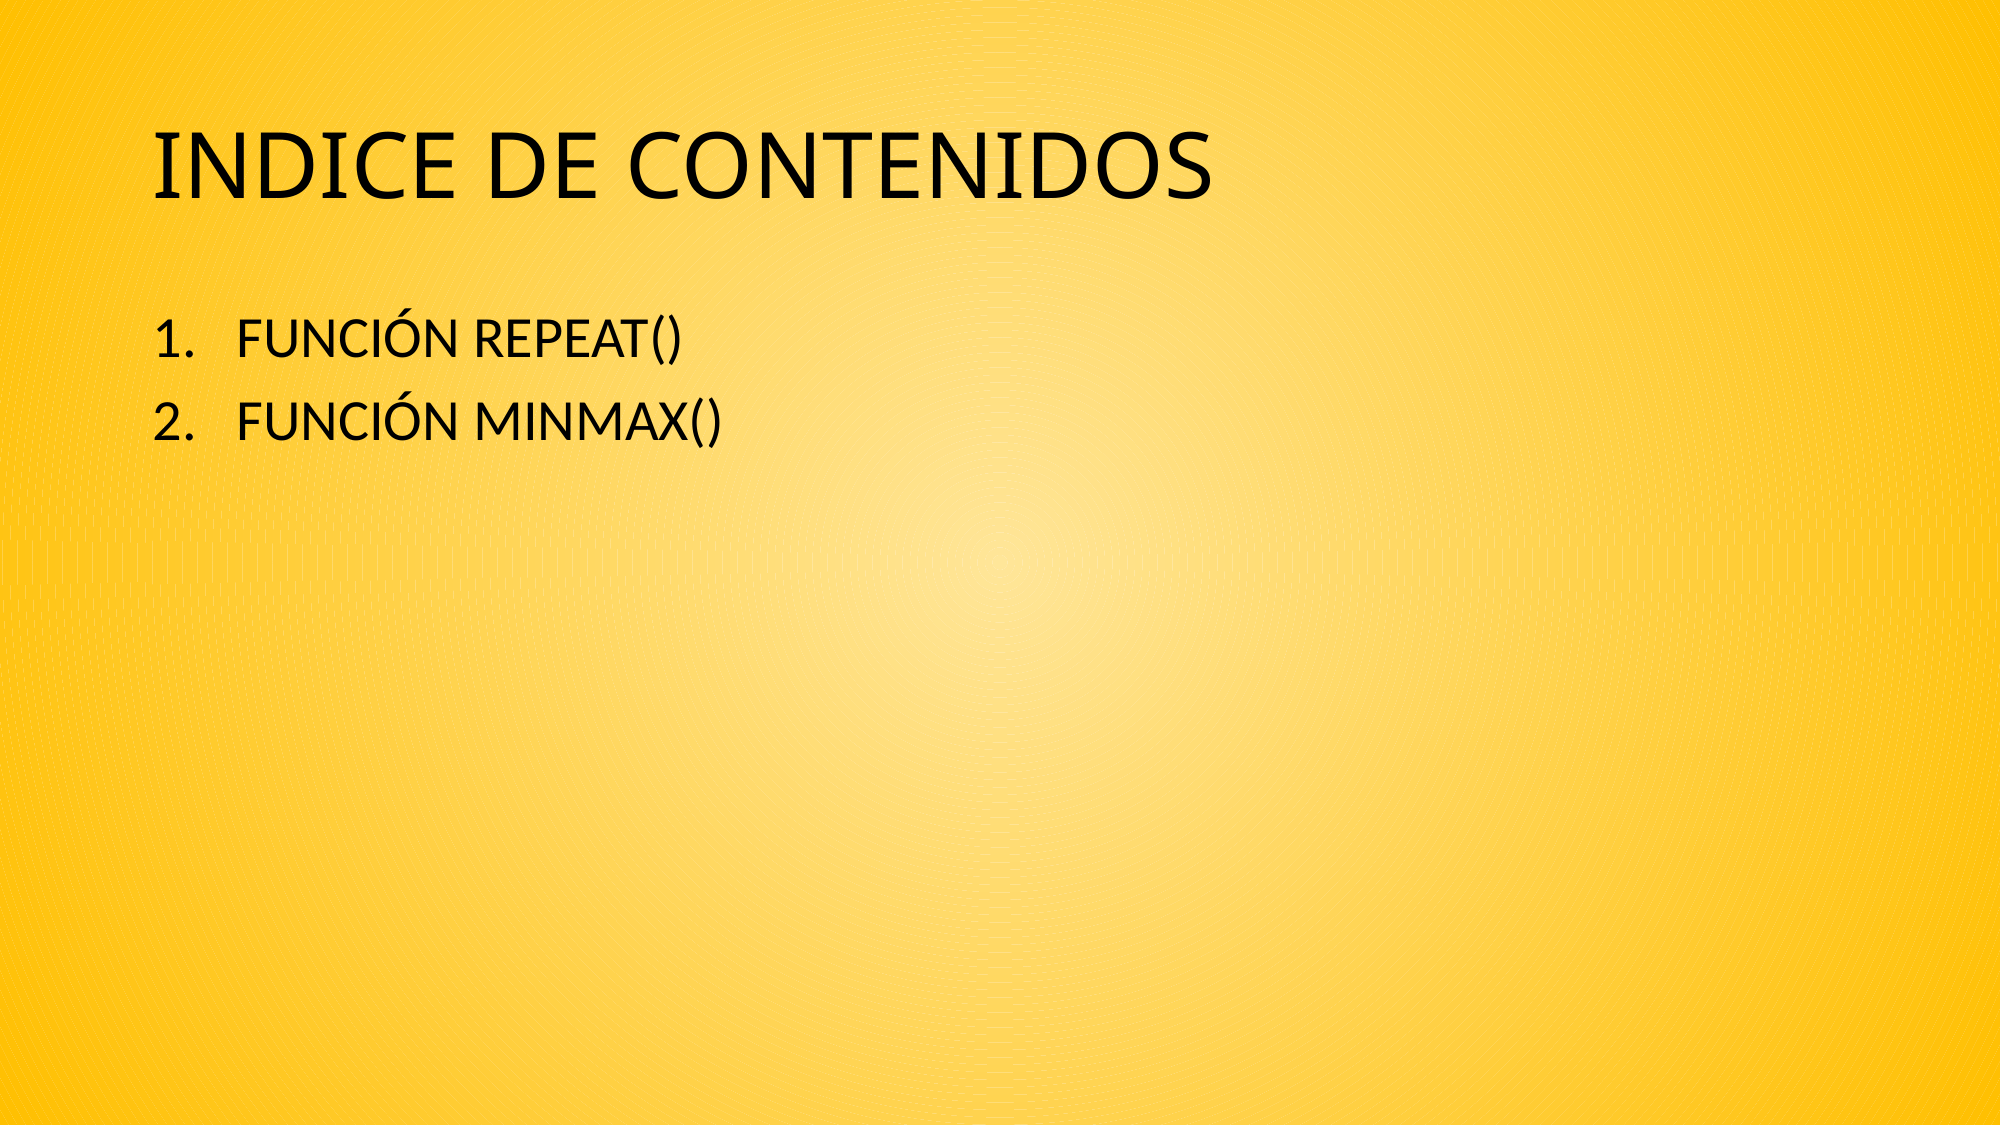

# INDICE DE CONTENIDOS
FUNCIÓN REPEAT()
FUNCIÓN MINMAX()